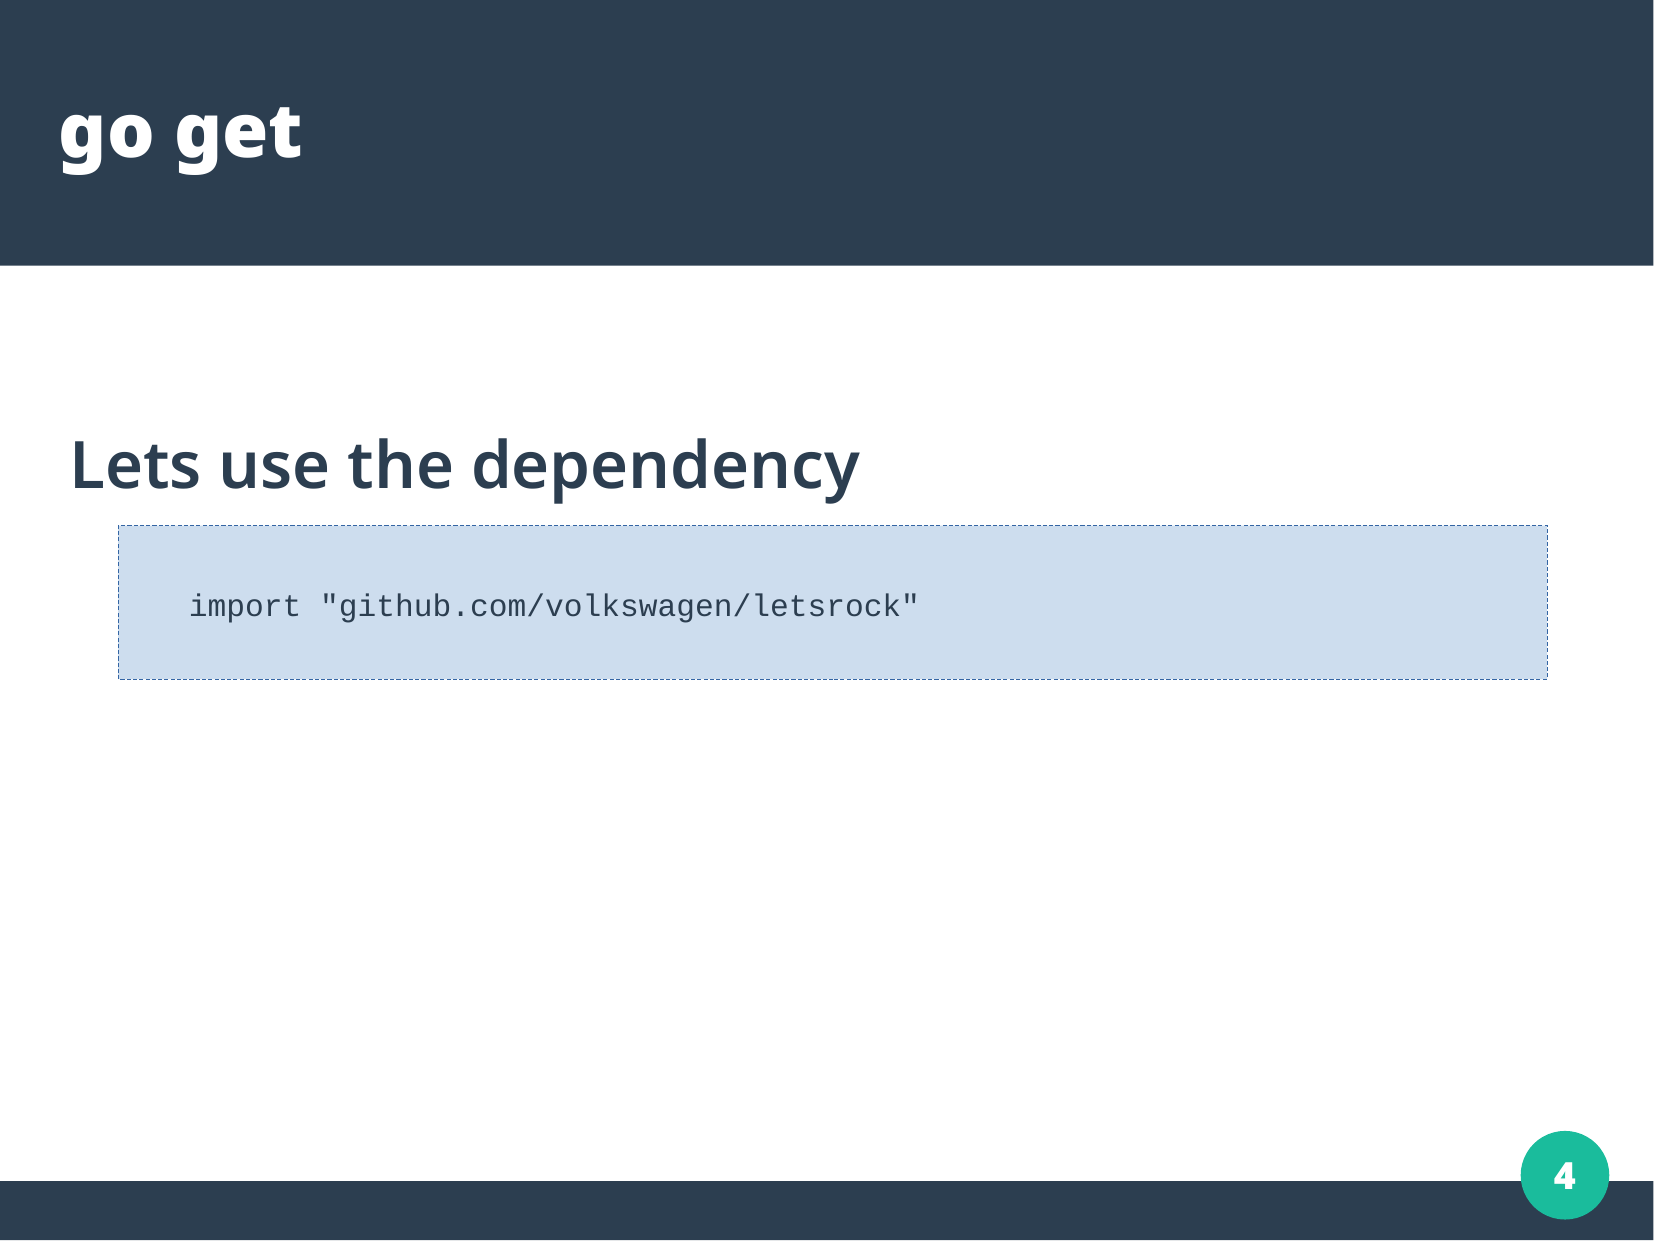

# go get
Lets use the dependency
import "github.com/volkswagen/letsrock"
4